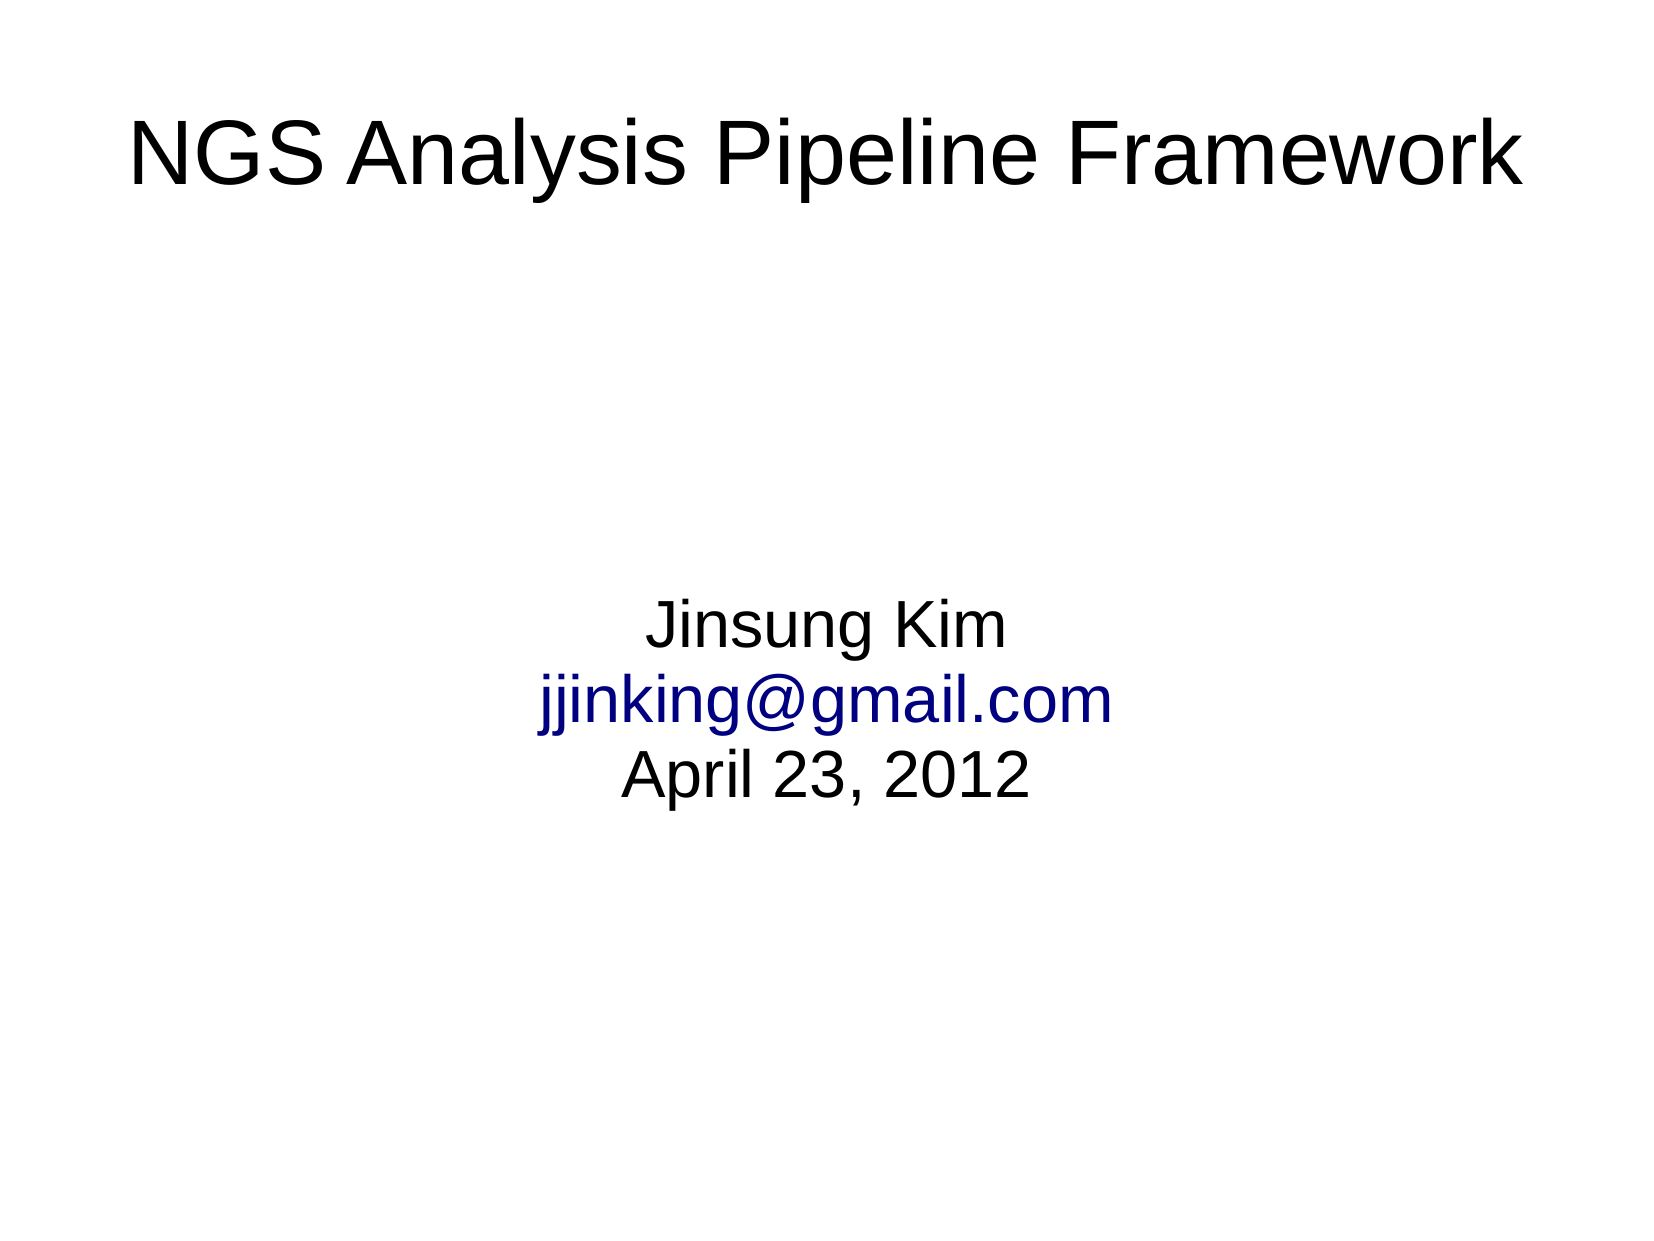

# NGS Analysis Pipeline Framework
Jinsung Kim
jjinking@gmail.com
April 23, 2012